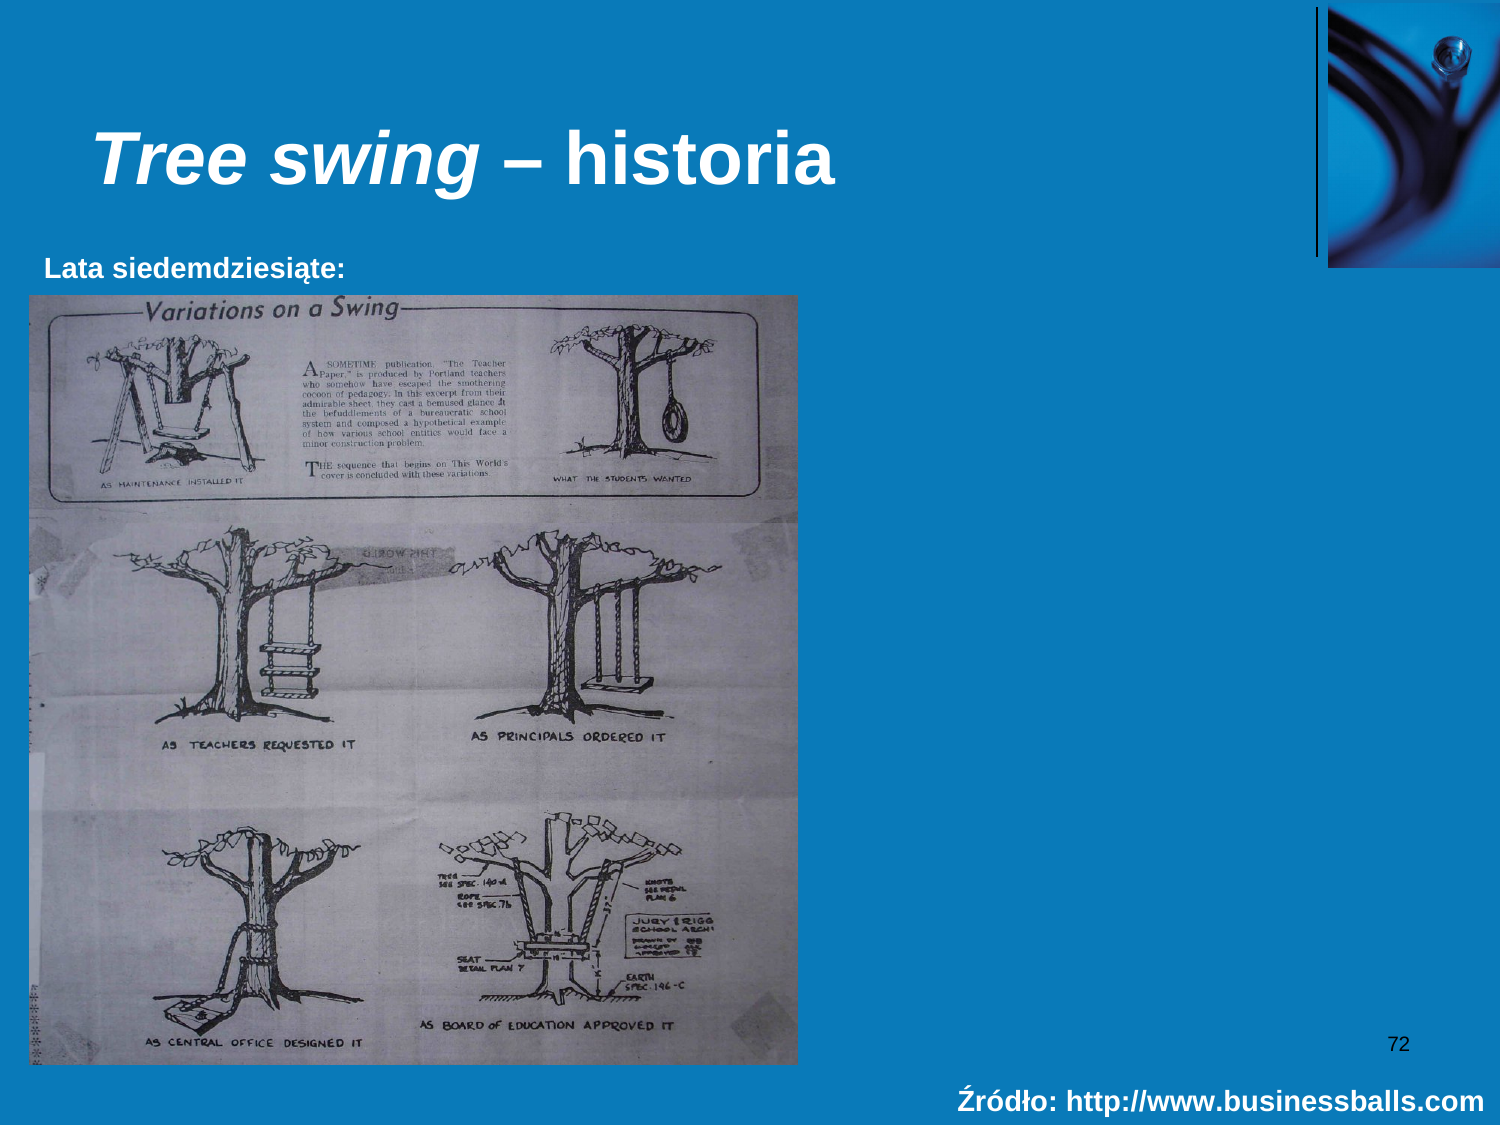

# Tree swing – historia
Lata siedemdziesiąte:
72
Źródło: http://www.businessballs.com